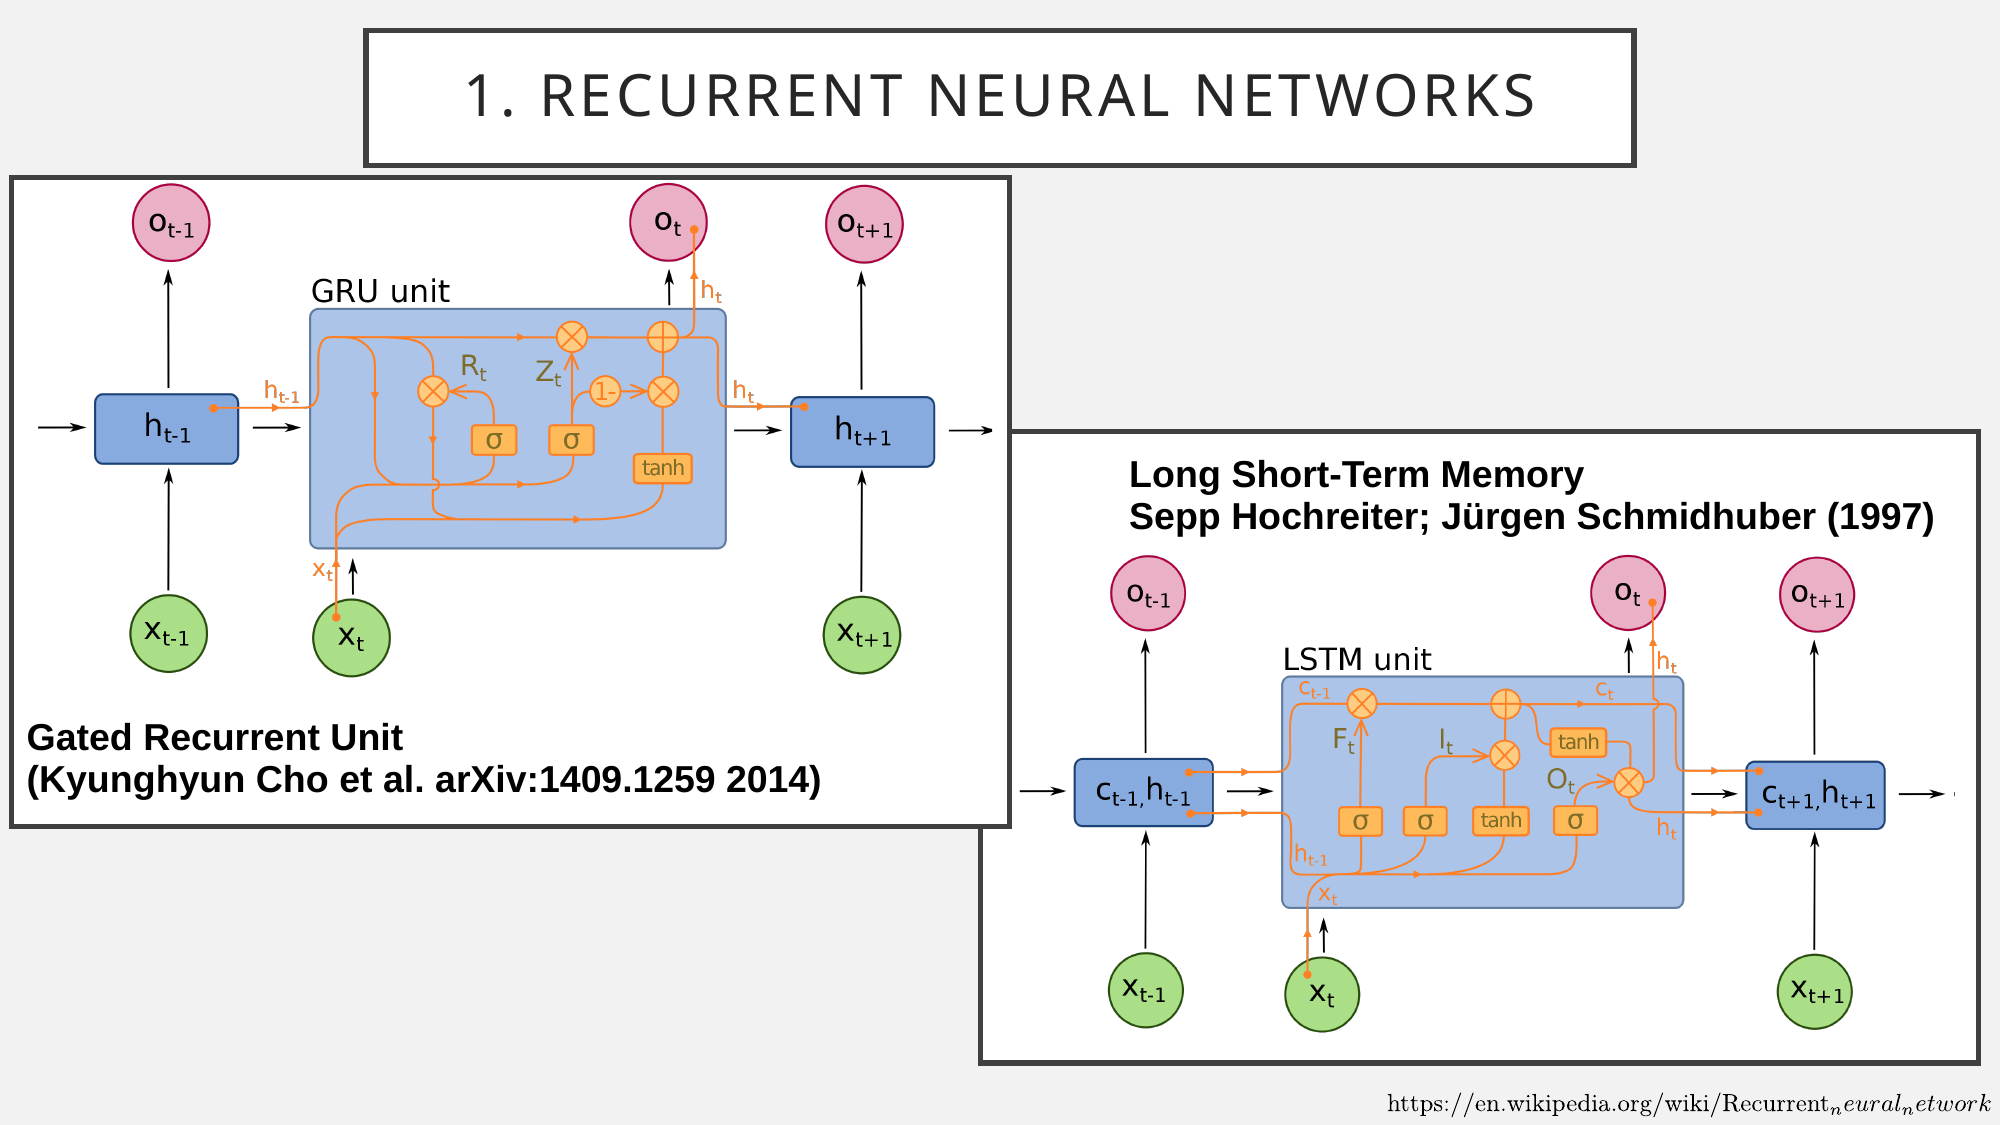

Simple RNN
# 1. Recurrent neural networks
Long Short-Term Memory
Sepp Hochreiter; Jürgen Schmidhuber (1997)
Gated Recurrent Unit
(Kyunghyun Cho et al. arXiv:1409.1259 2014)